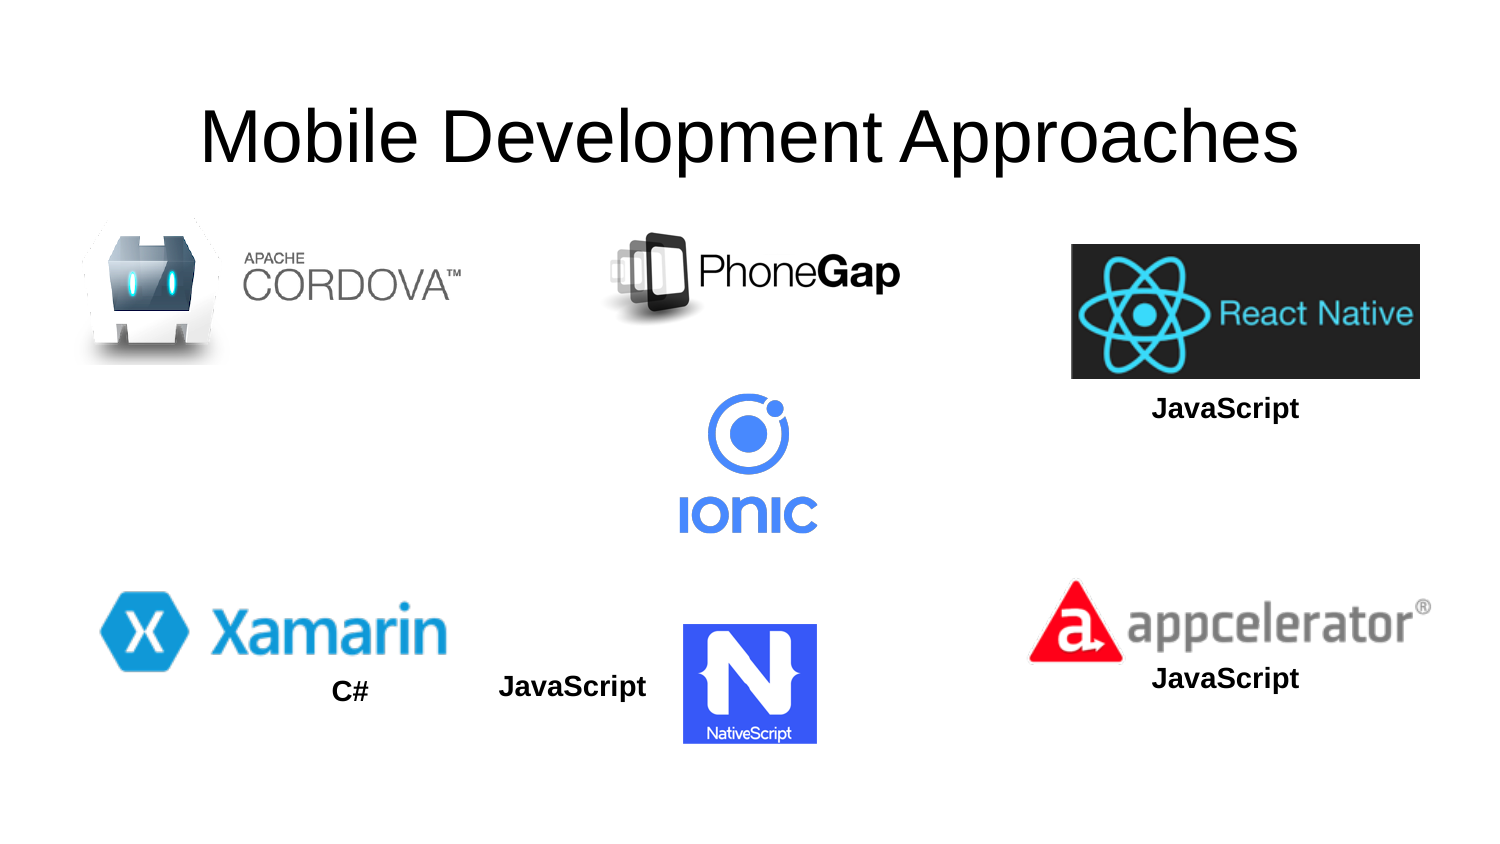

# Mobile Development Approaches
JavaScript
JavaScript
JavaScript
C#